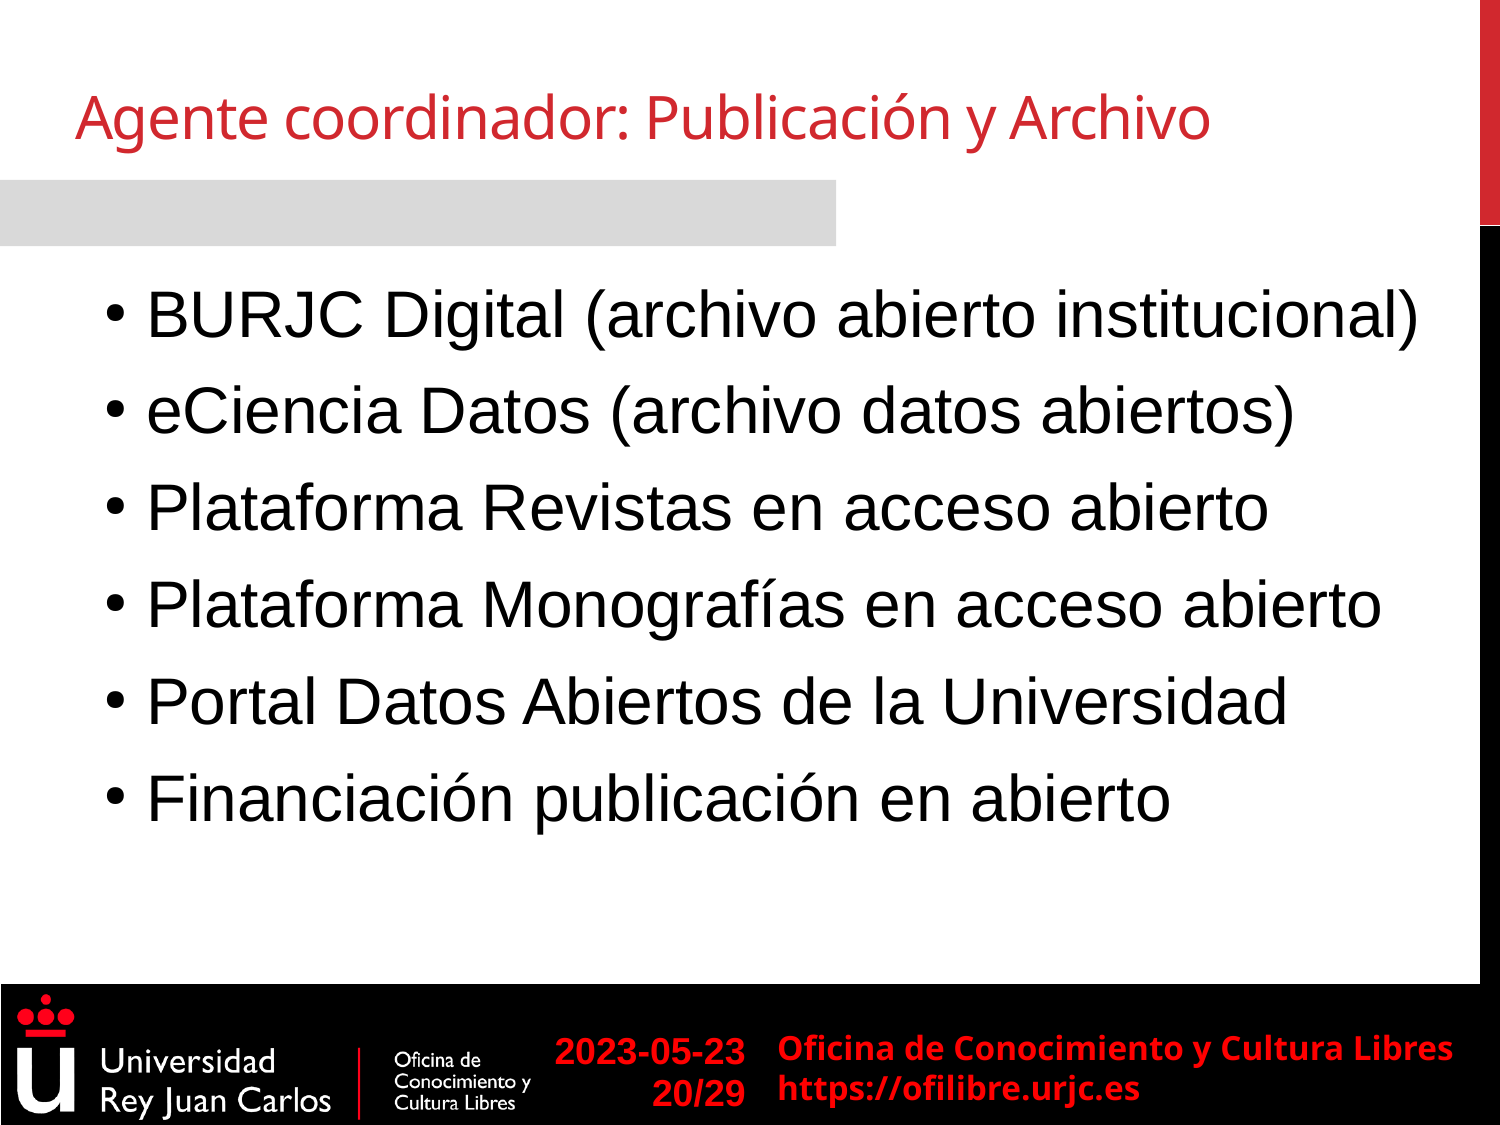

Agente coordinador: Publicación y Archivo
# BURJC Digital (archivo abierto institucional)
eCiencia Datos (archivo datos abiertos)
Plataforma Revistas en acceso abierto
Plataforma Monografías en acceso abierto
Portal Datos Abiertos de la Universidad
Financiación publicación en abierto